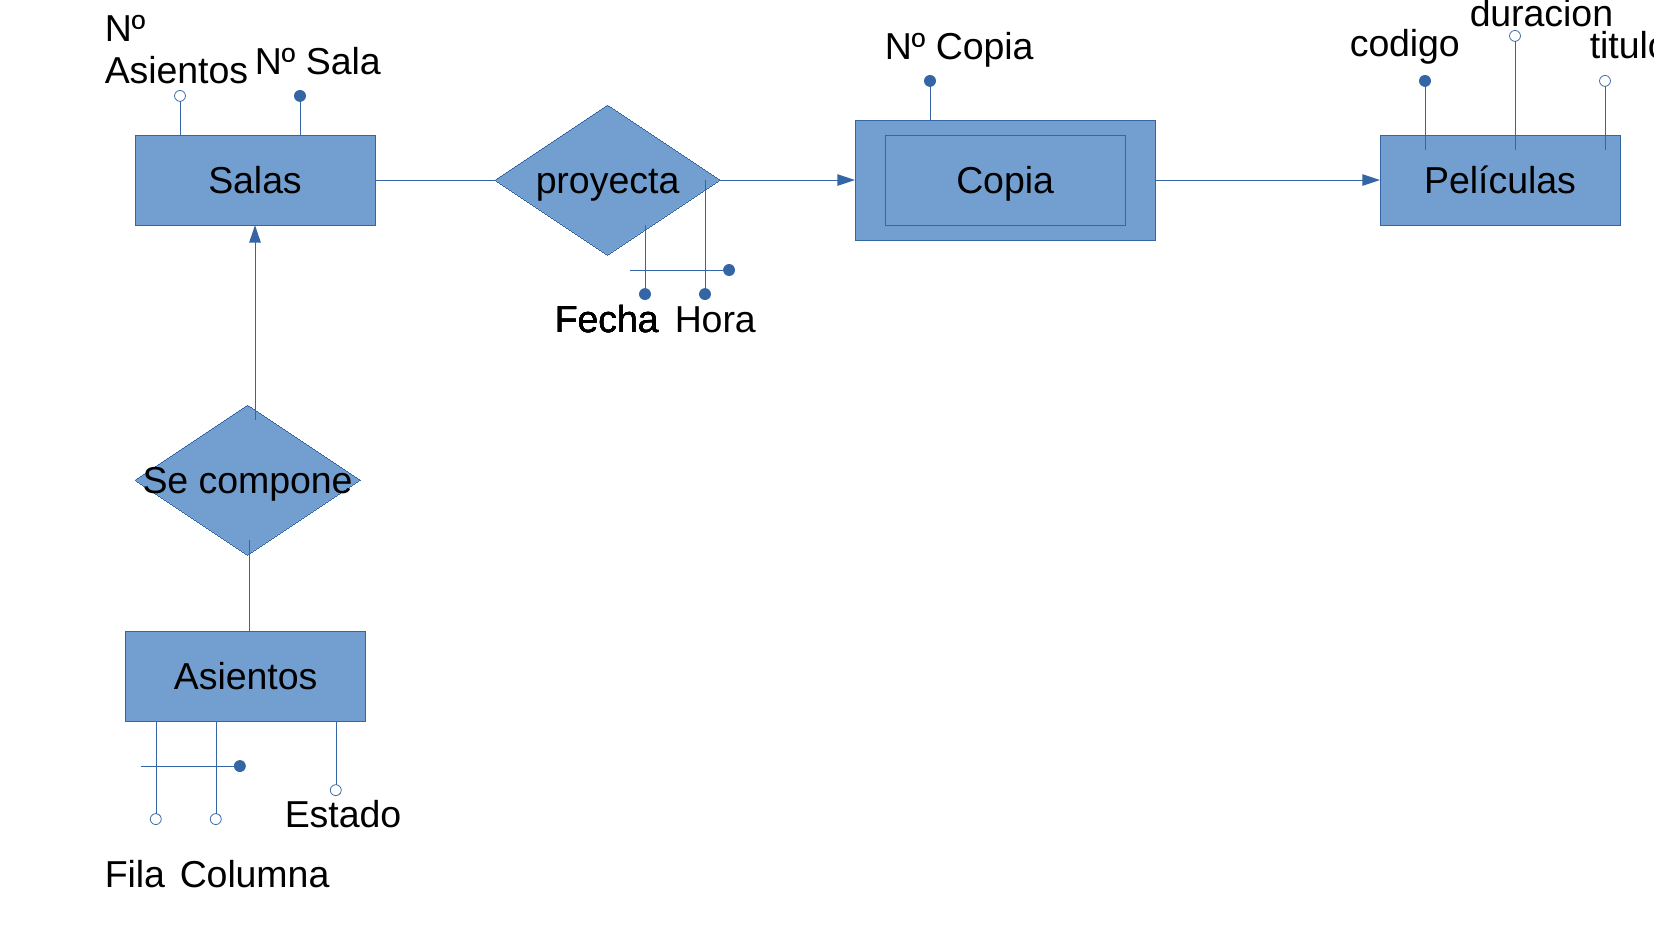

Nº Asientos
duracion
codigo
titulo
Nº Copia
Nº Sala
proyecta
Copia
Salas
Películas
Fecha
Fecha
Fecha
Fecha
Fecha
Hora
Se compone
Asientos
Estado
Fila
Columna